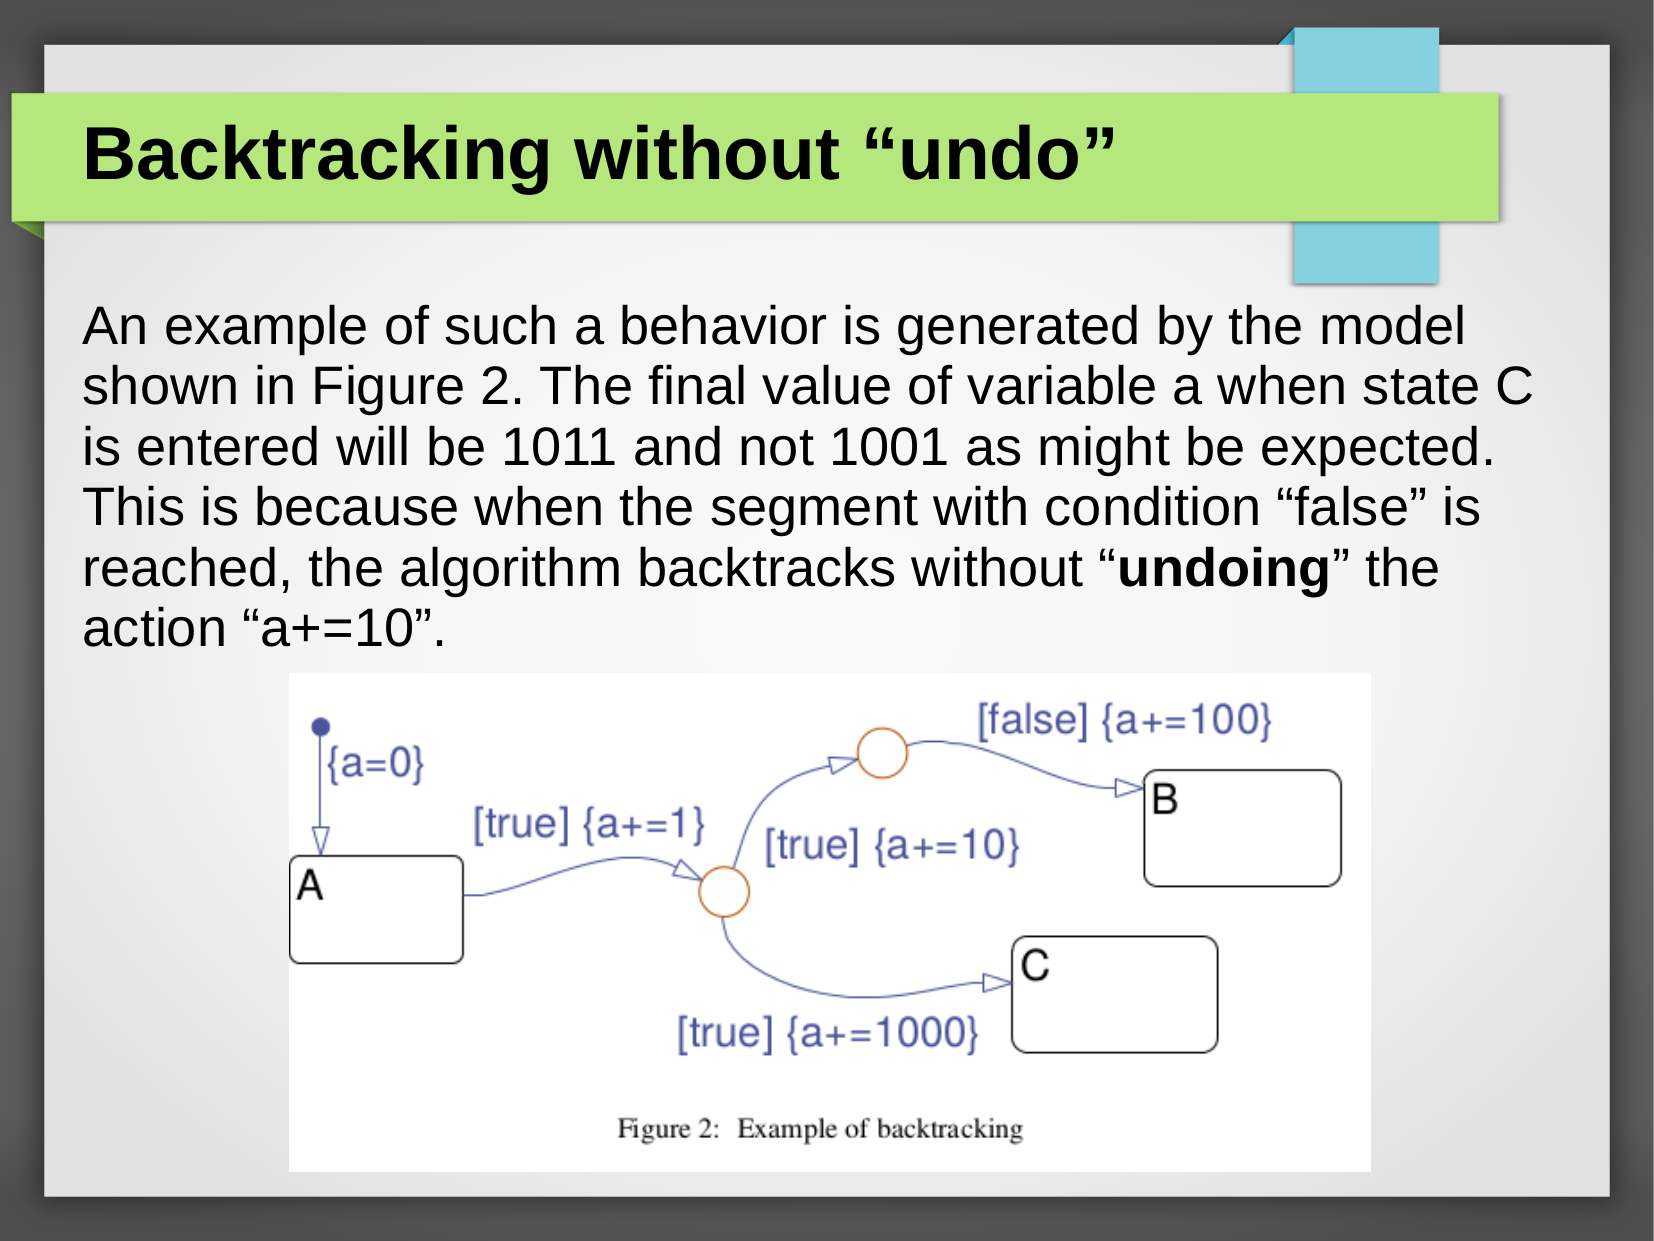

# Backtracking without “undo”
An example of such a behavior is generated by the model shown in Figure 2. The final value of variable a when state C is entered will be 1011 and not 1001 as might be expected. This is because when the segment with condition “false” is reached, the algorithm backtracks without “undoing” the action “a+=10”.